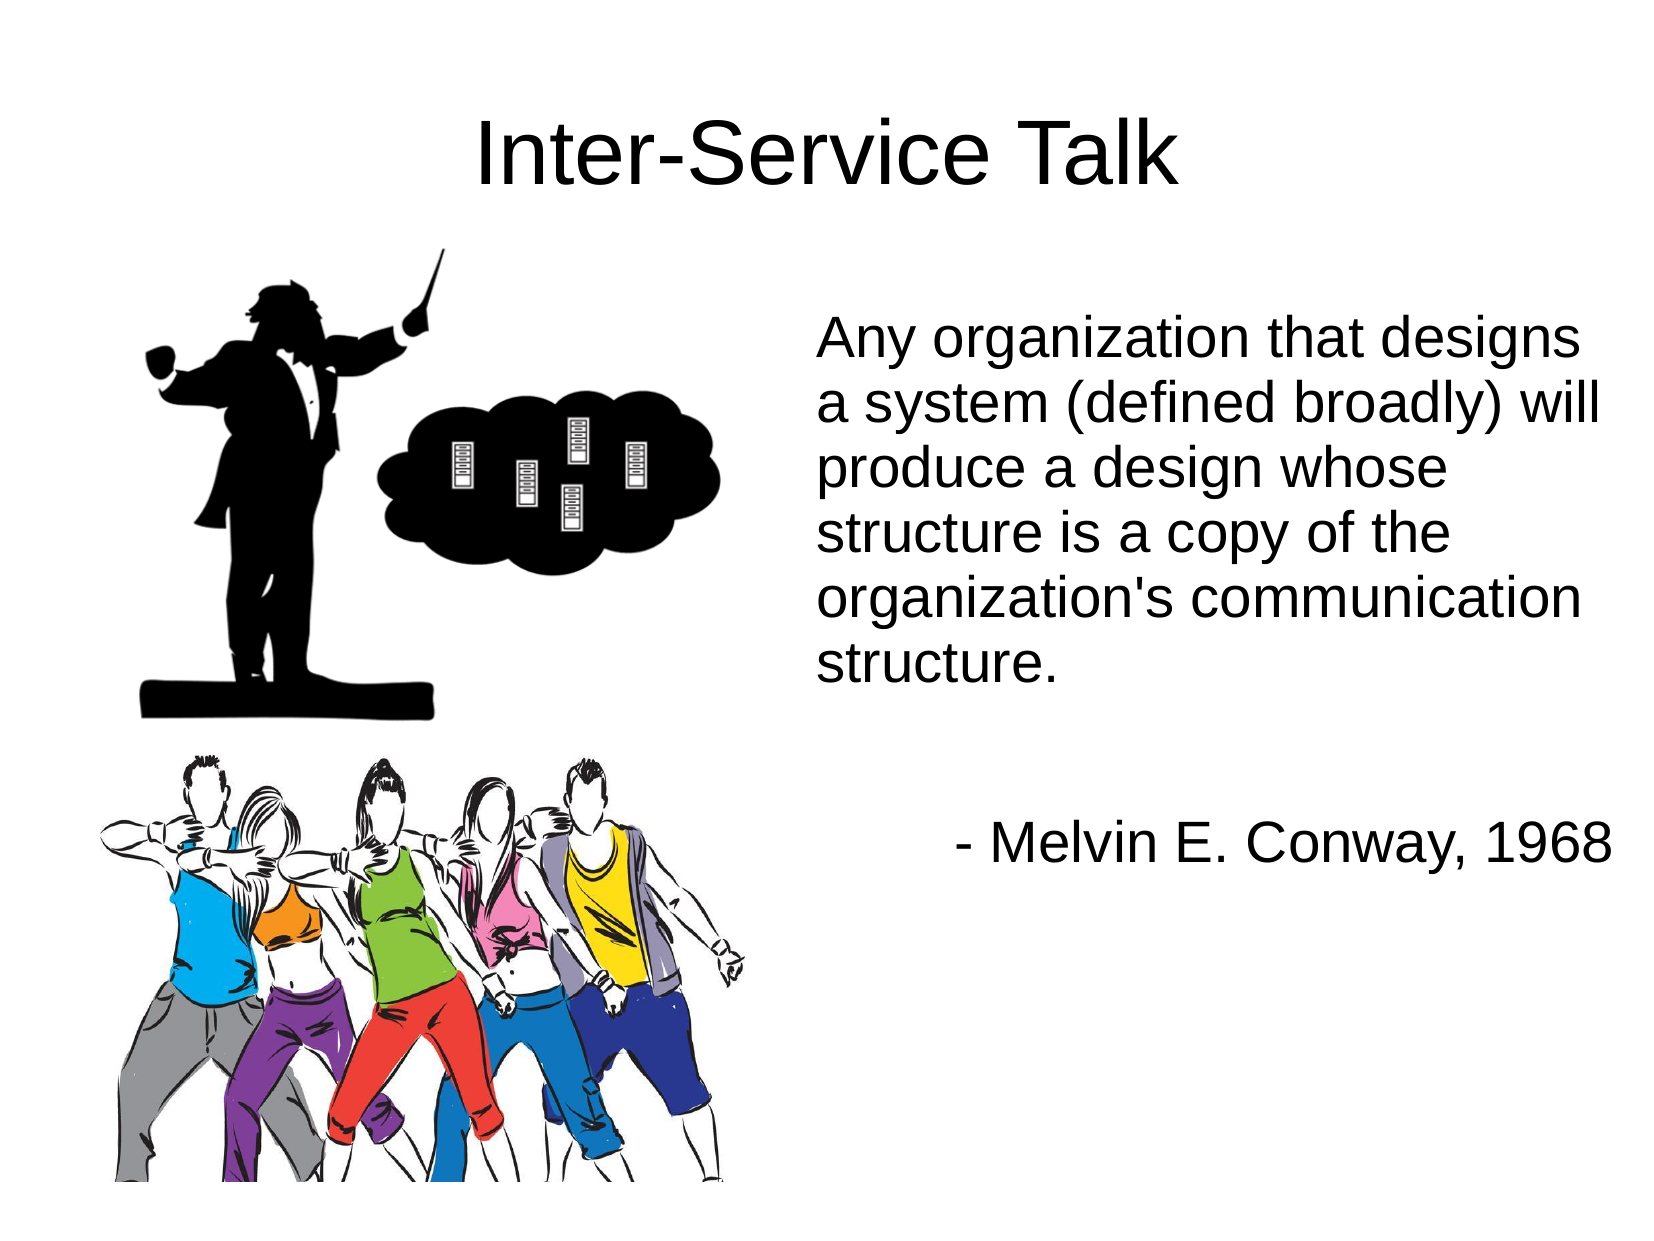

# Inter-Service Talk
Any organization that designs a system (defined broadly) will produce a design whose structure is a copy of the organization's communication structure.
- Melvin E. Conway, 1968